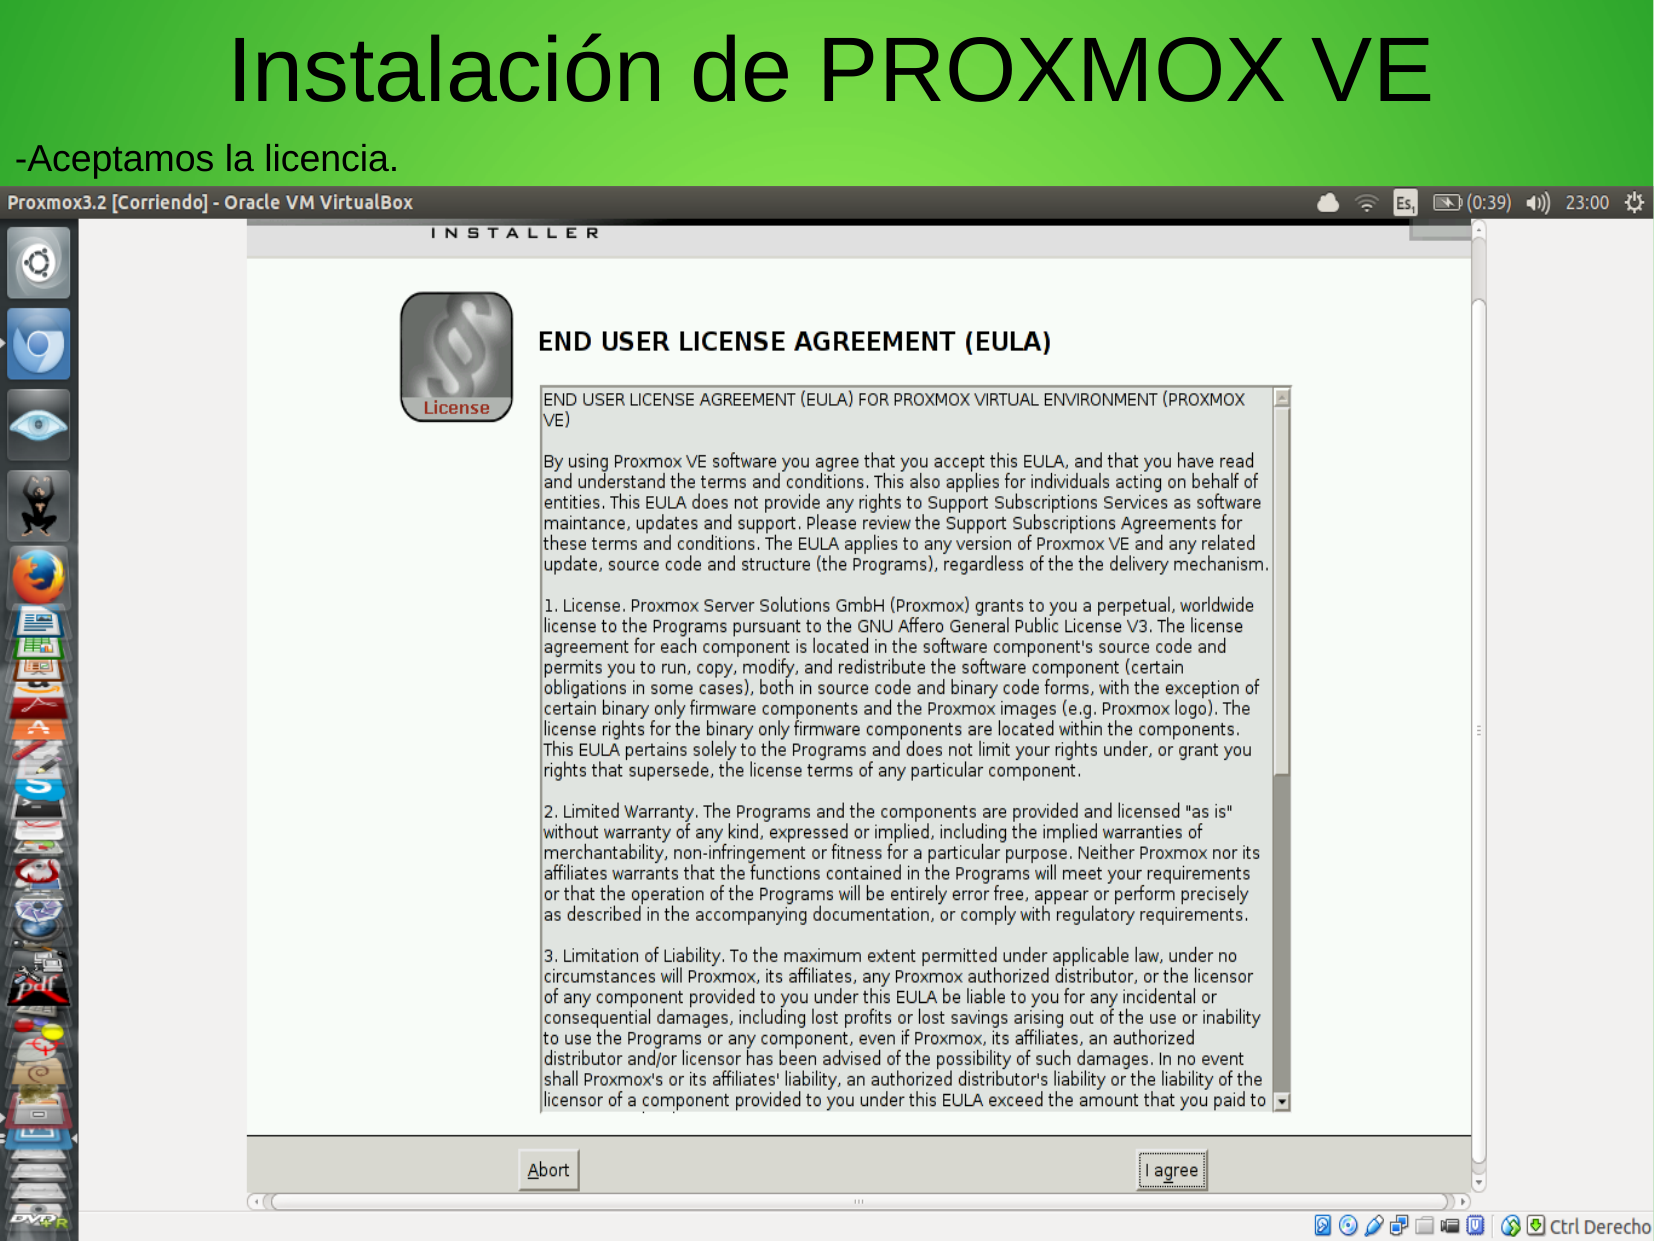

Instalación de PROXMOX VE
-Aceptamos la licencia.